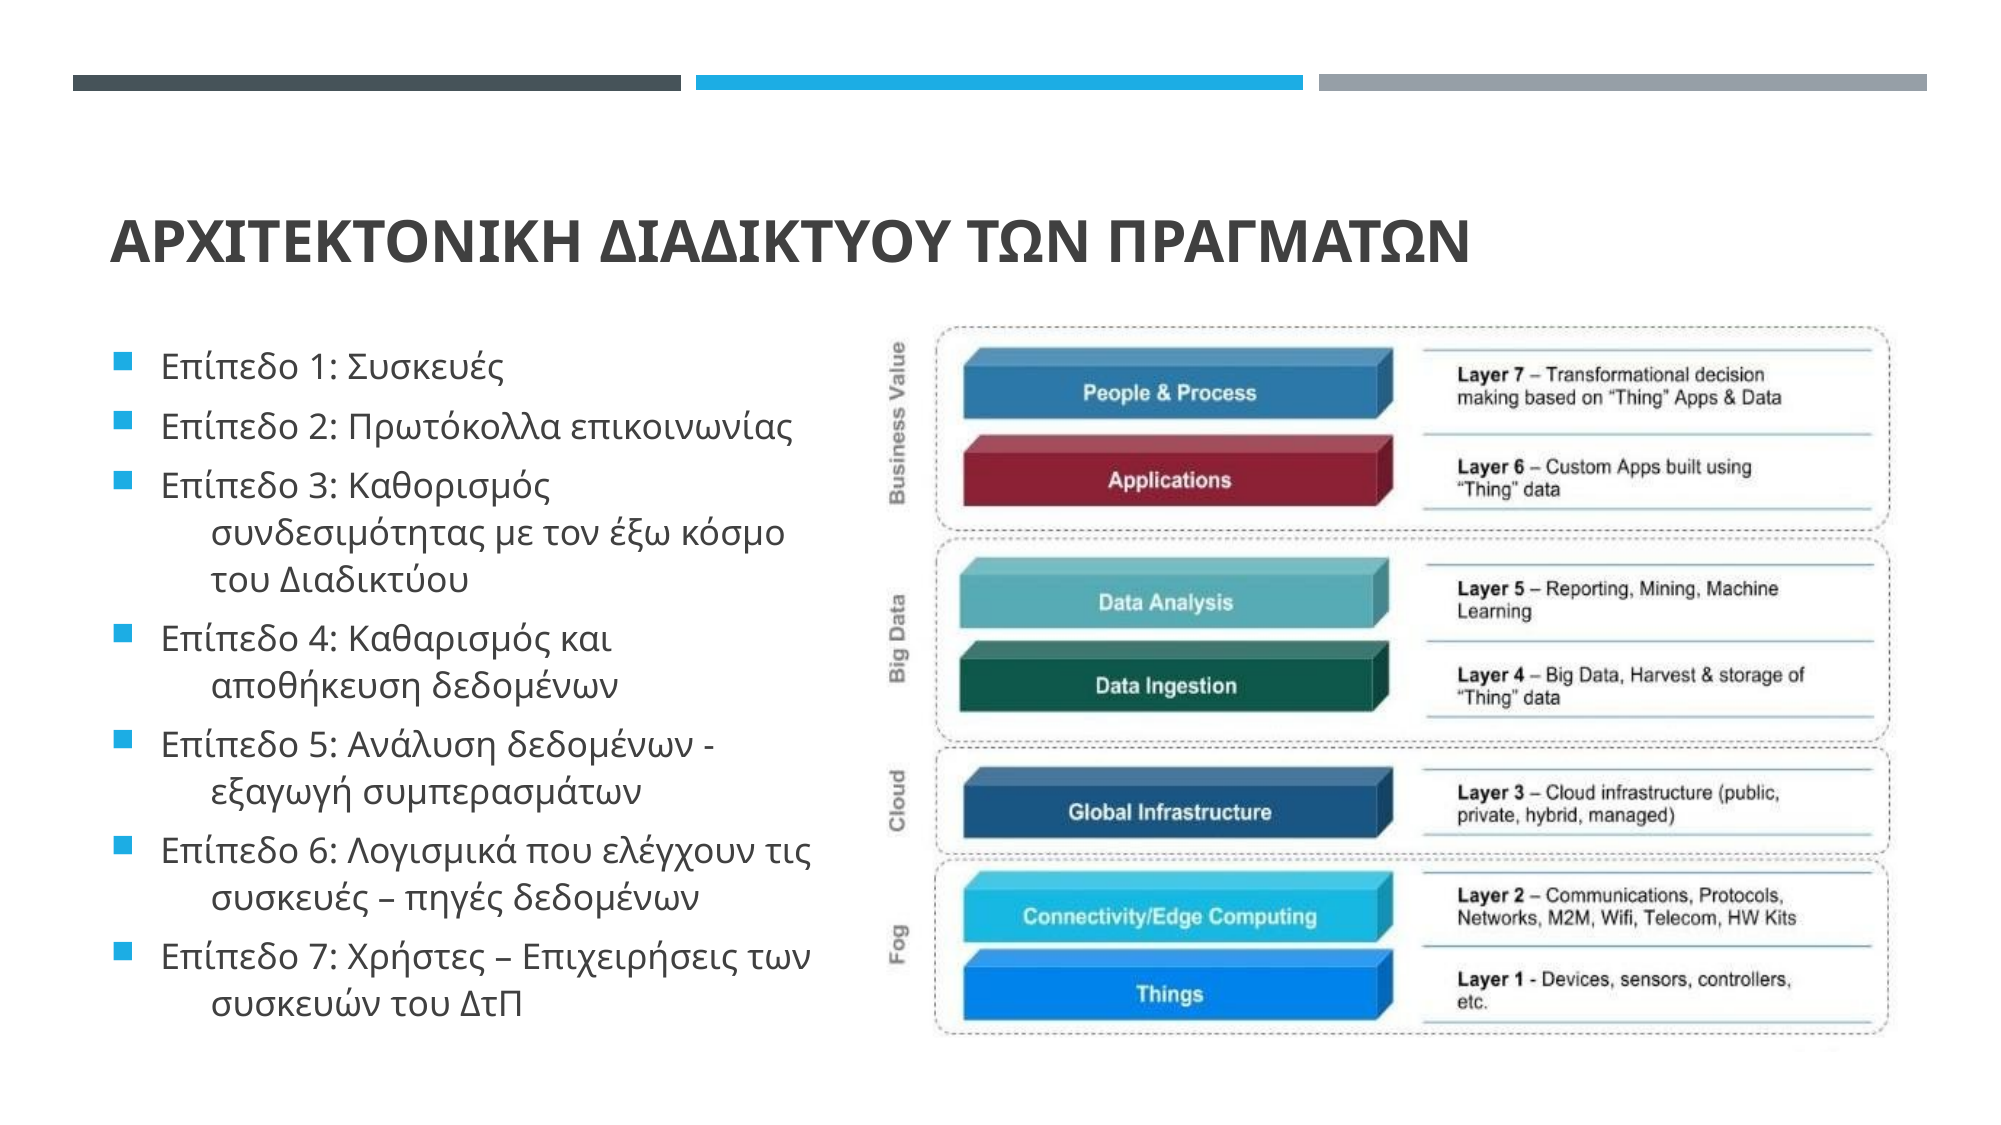

# Αρχιτεκτονικη Διαδικτυου των πραγματων
Επίπεδο 1: Συσκευές
Επίπεδο 2: Πρωτόκολλα επικοινωνίας
Επίπεδο 3: Καθορισμός συνδεσιμότητας με τον έξω κόσμο του Διαδικτύου
Επίπεδο 4: Καθαρισμός και αποθήκευση δεδομένων
Επίπεδο 5: Ανάλυση δεδομένων - εξαγωγή συμπερασμάτων
Επίπεδο 6: Λογισμικά που ελέγχουν τις συσκευές – πηγές δεδομένων
Επίπεδο 7: Χρήστες – Επιχειρήσεις των συσκευών του ΔτΠ